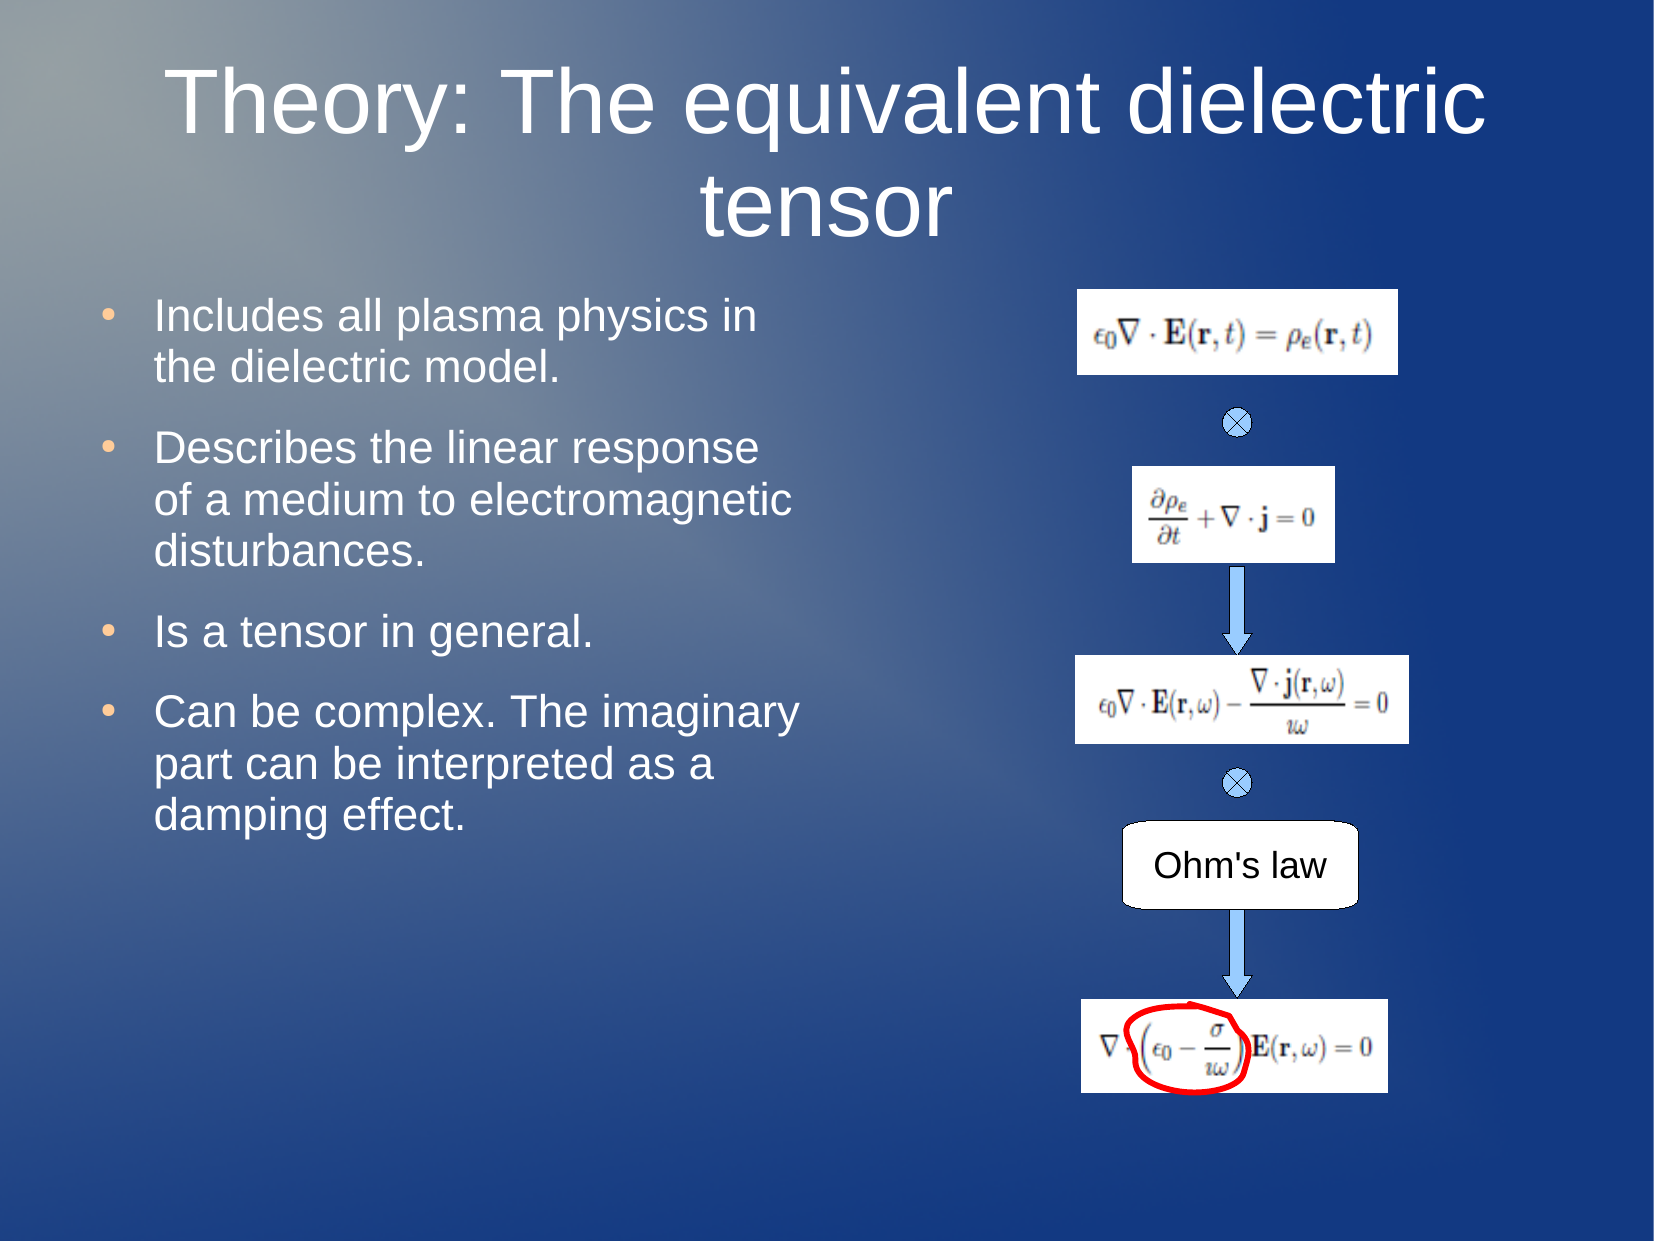

# Theory: The equivalent dielectric tensor
Includes all plasma physics in the dielectric model.
Describes the linear response of a medium to electromagnetic disturbances.
Is a tensor in general.
Can be complex. The imaginary part can be interpreted as a damping effect.
Ohm's law